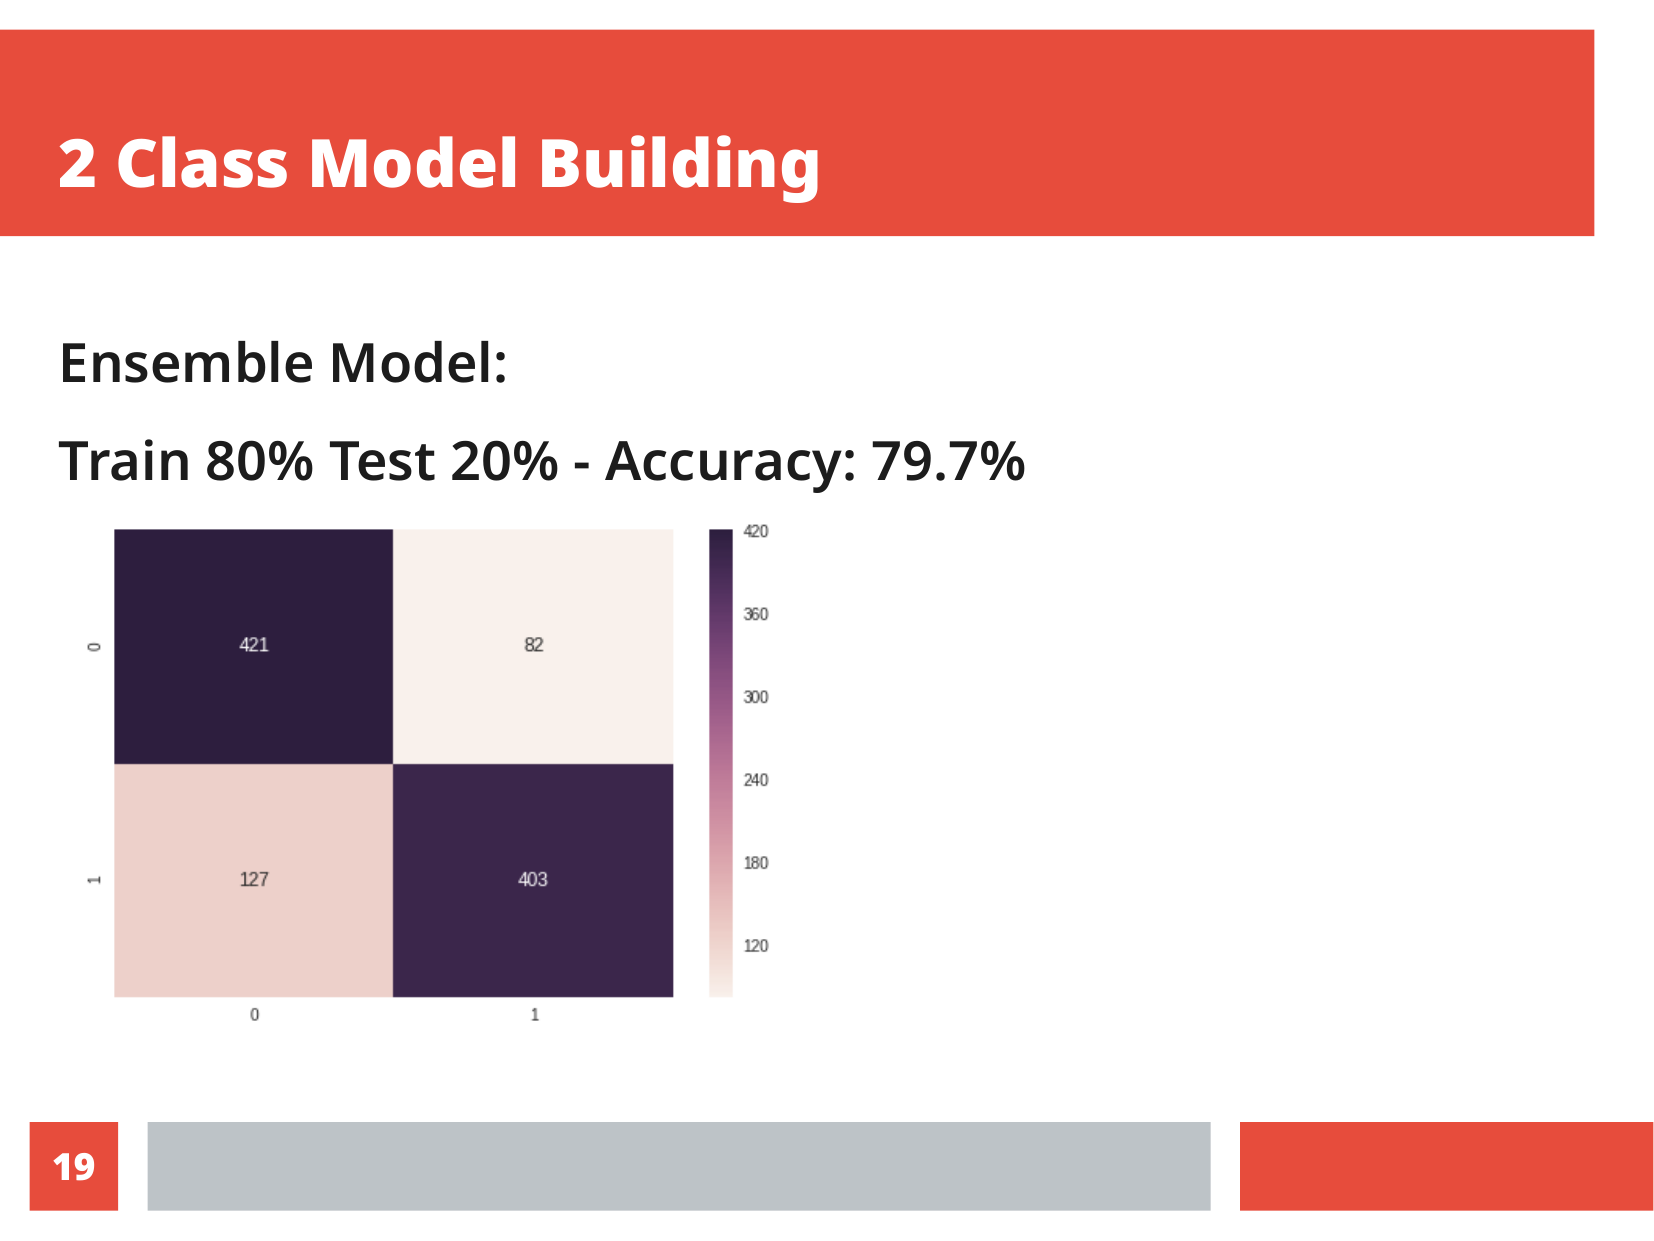

# 2 Class Model Building
Ensemble Model:
Train 80% Test 20% - Accuracy: 79.7%
19